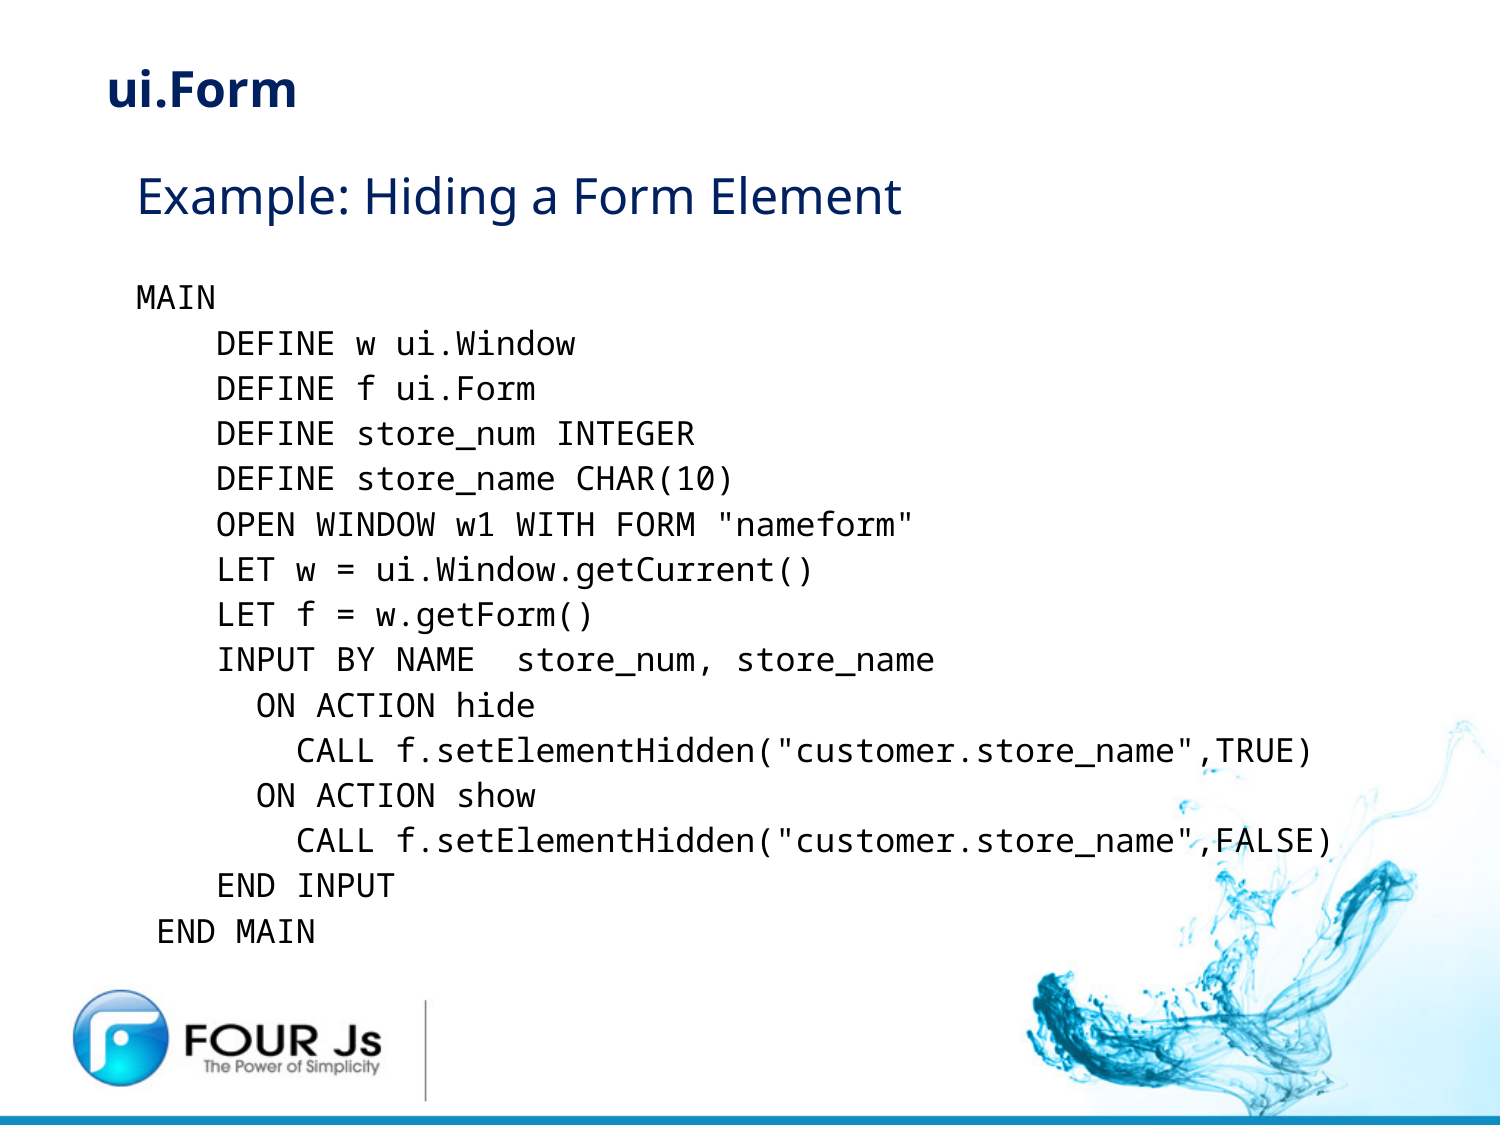

# ui.Form
Example: Hiding a Form Element
MAIN
 DEFINE w ui.Window
 DEFINE f ui.Form
 DEFINE store_num INTEGER
 DEFINE store_name CHAR(10)
 OPEN WINDOW w1 WITH FORM "nameform"
 LET w = ui.Window.getCurrent()
 LET f = w.getForm()
 INPUT BY NAME store_num, store_name
 ON ACTION hide
 CALL f.setElementHidden("customer.store_name",TRUE)
 ON ACTION show
 CALL f.setElementHidden("customer.store_name",FALSE)
 END INPUT
 END MAIN